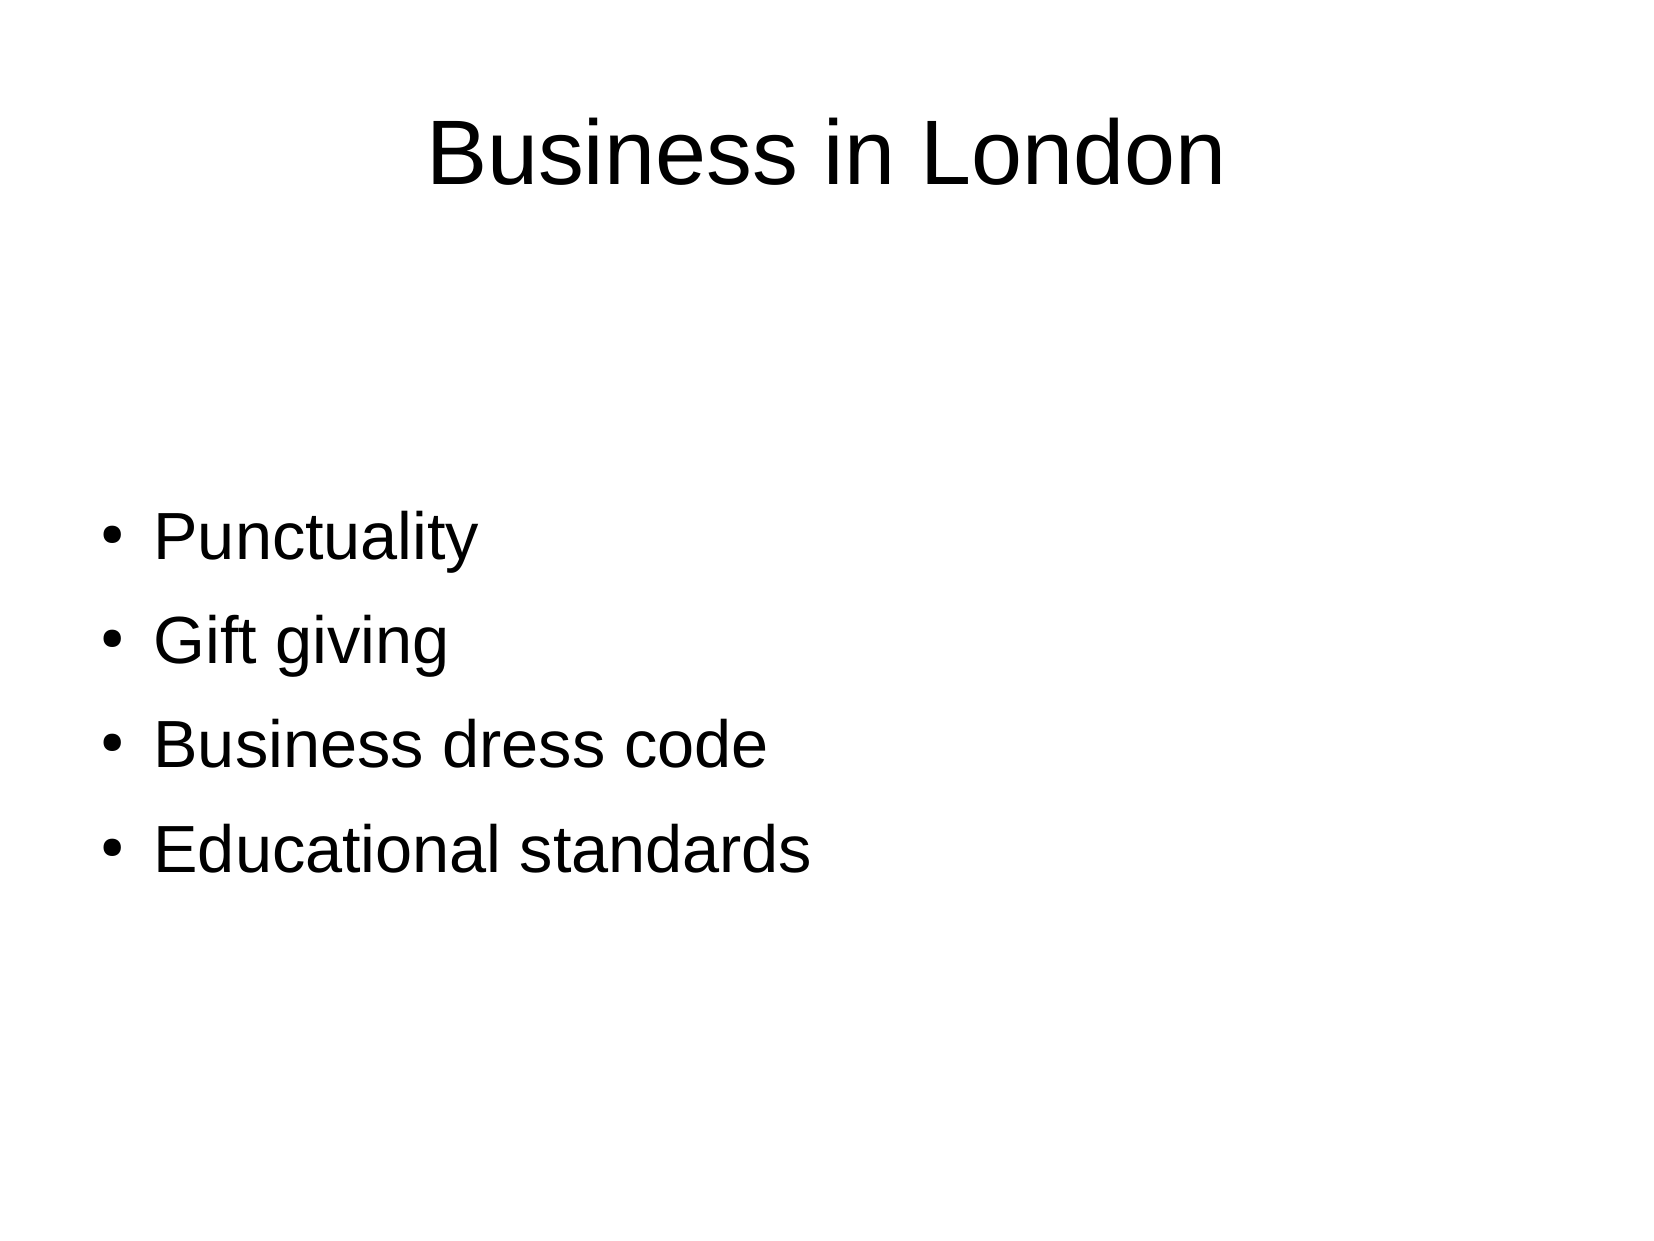

# Business in London
Punctuality
Gift giving
Business dress code
Educational standards